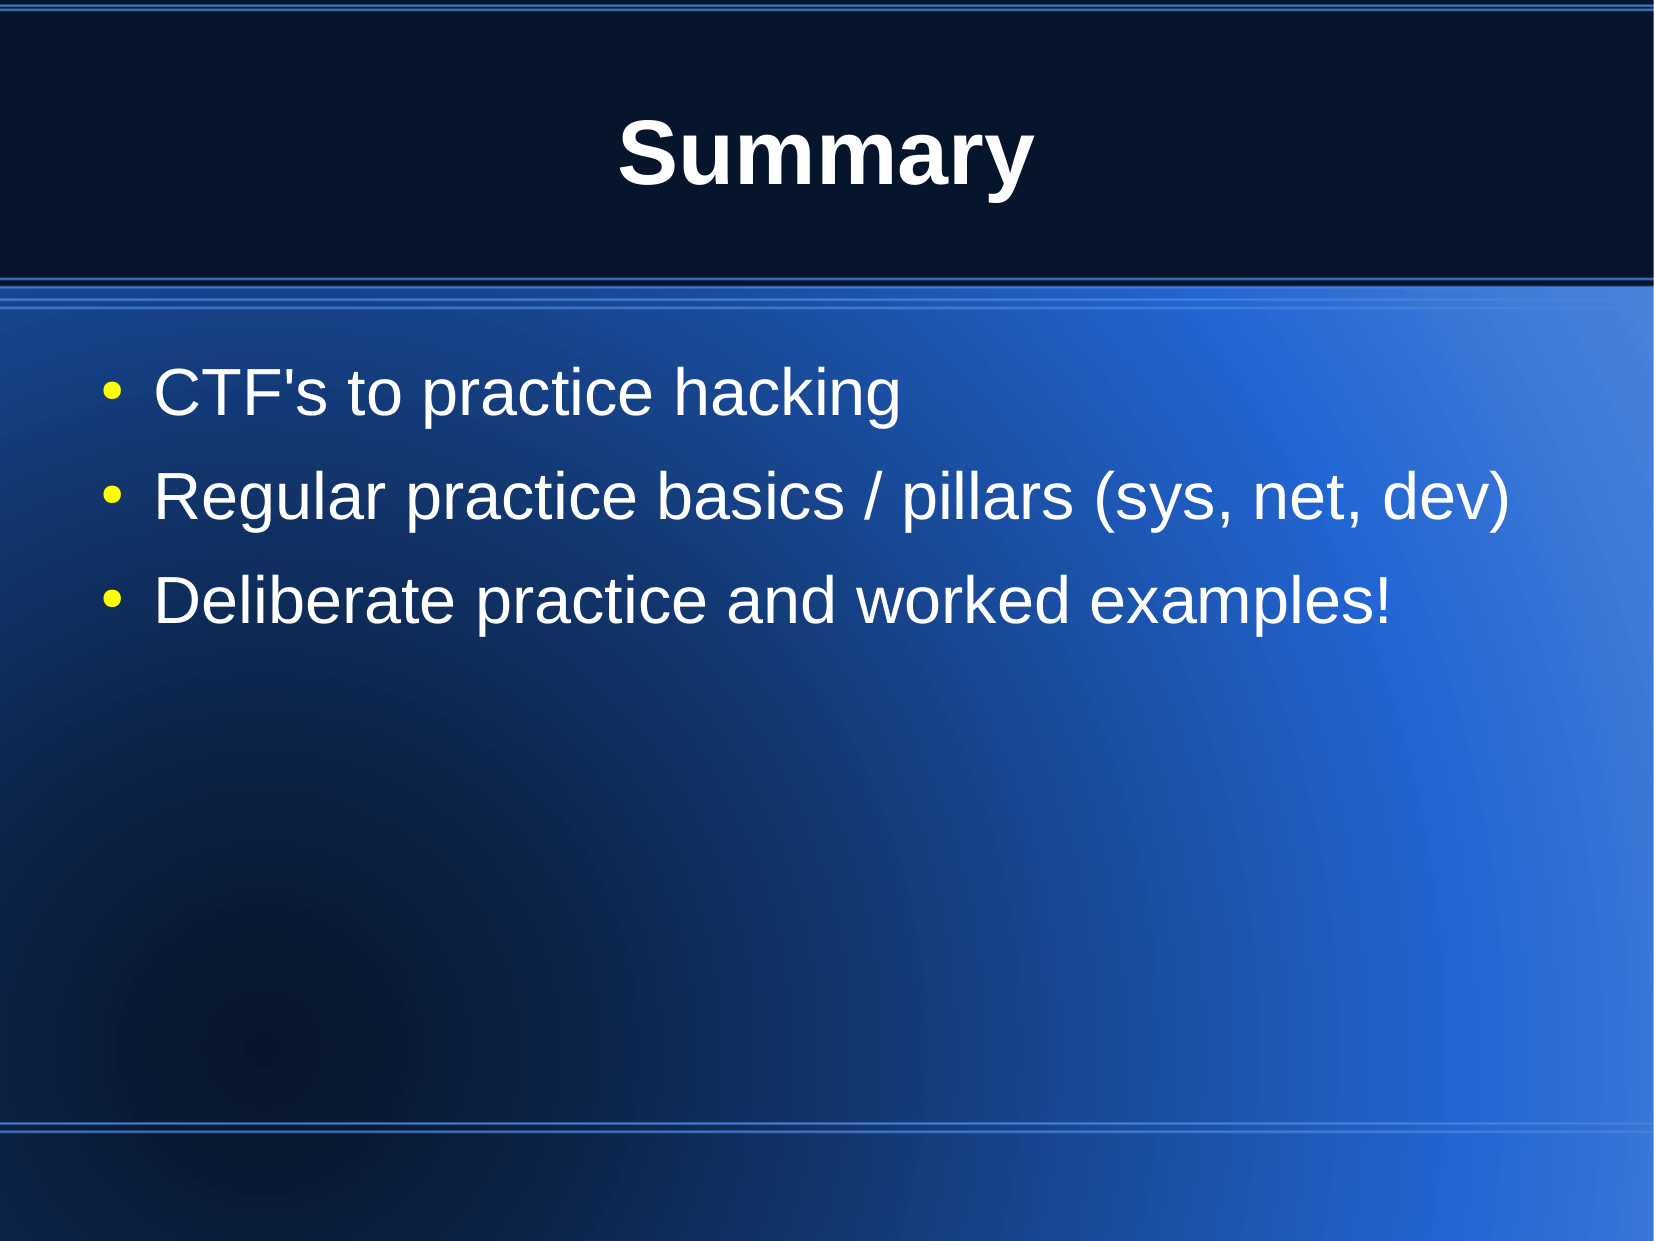

# Summary
CTF's to practice hacking
Regular practice basics / pillars (sys, net, dev)
Deliberate practice and worked examples!